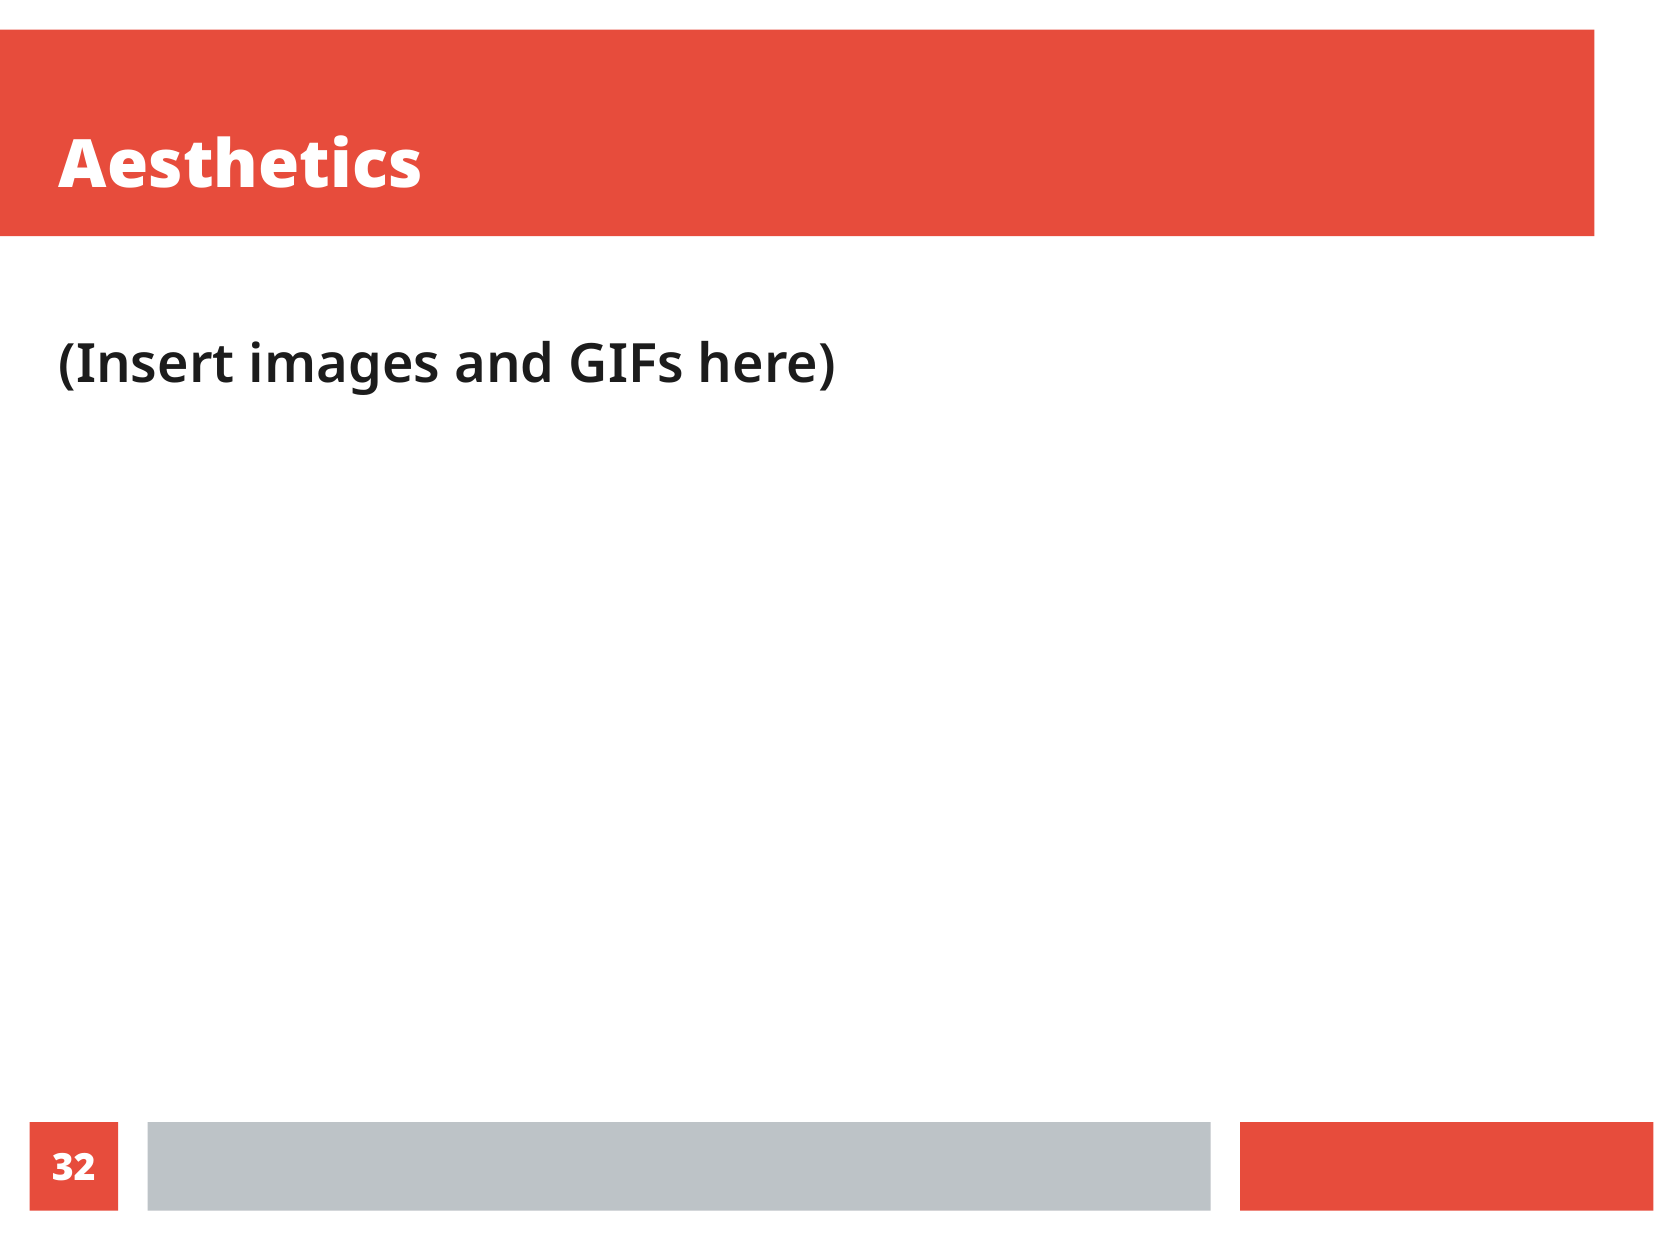

# Aesthetics
(Insert images and GIFs here)
32